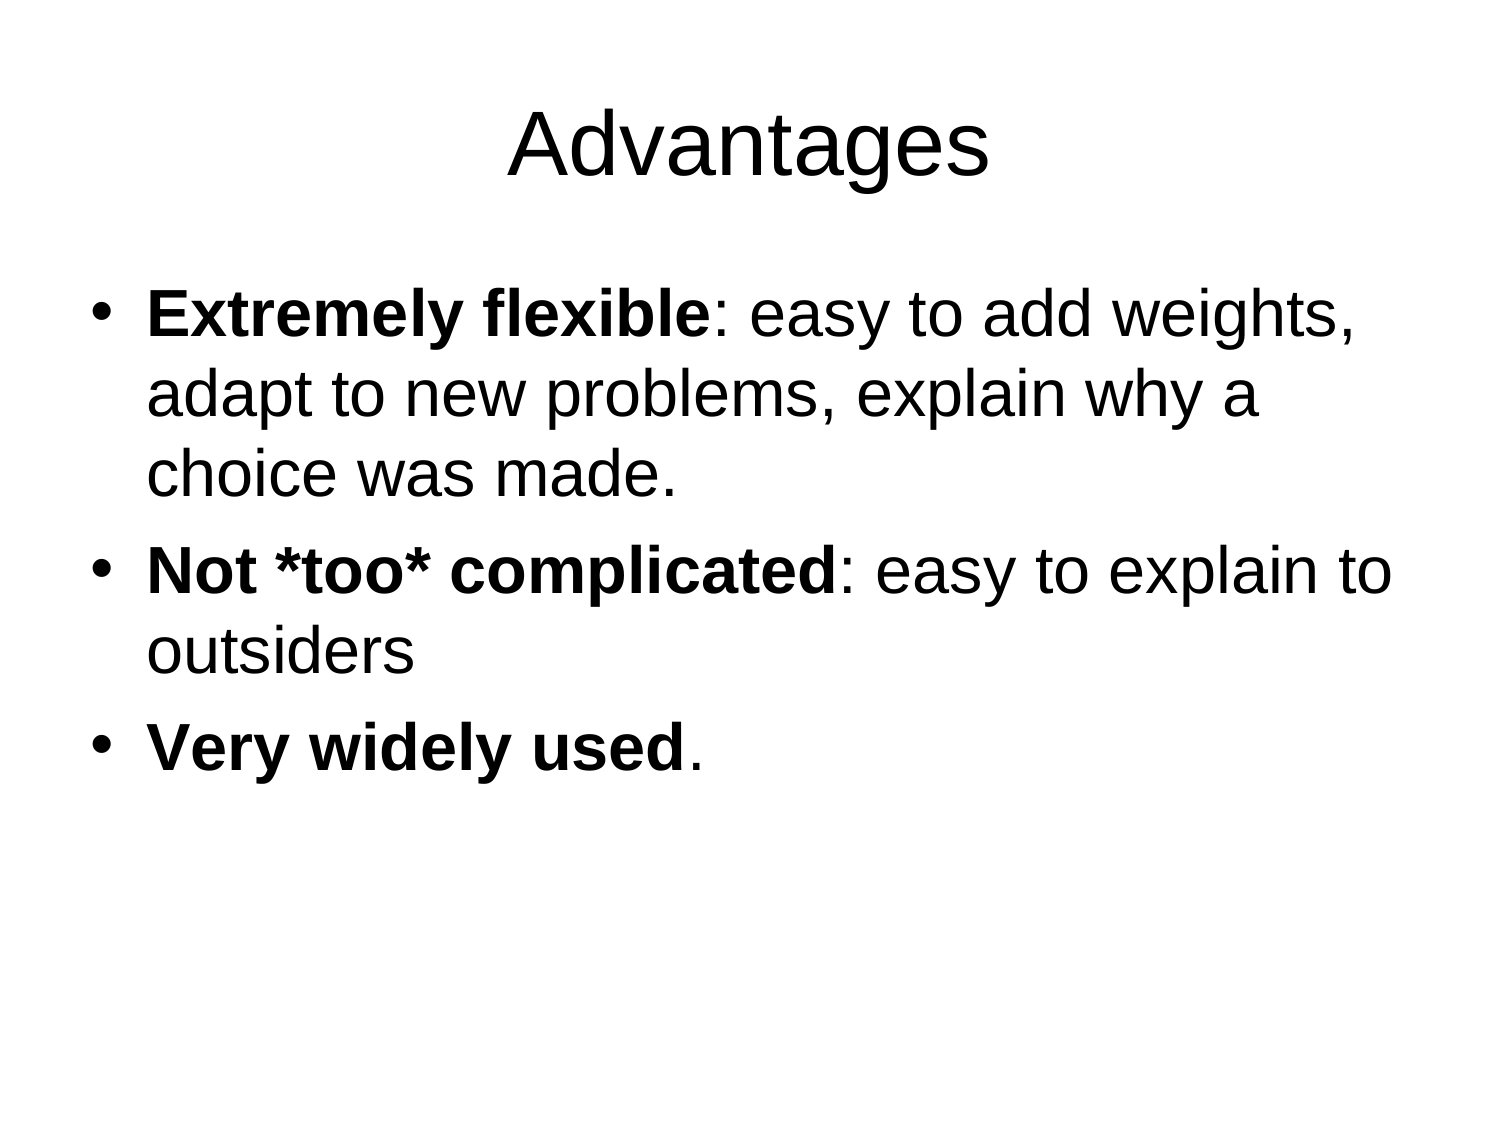

# Advantages
Extremely flexible: easy to add weights, adapt to new problems, explain why a choice was made.
Not *too* complicated: easy to explain to outsiders
Very widely used.